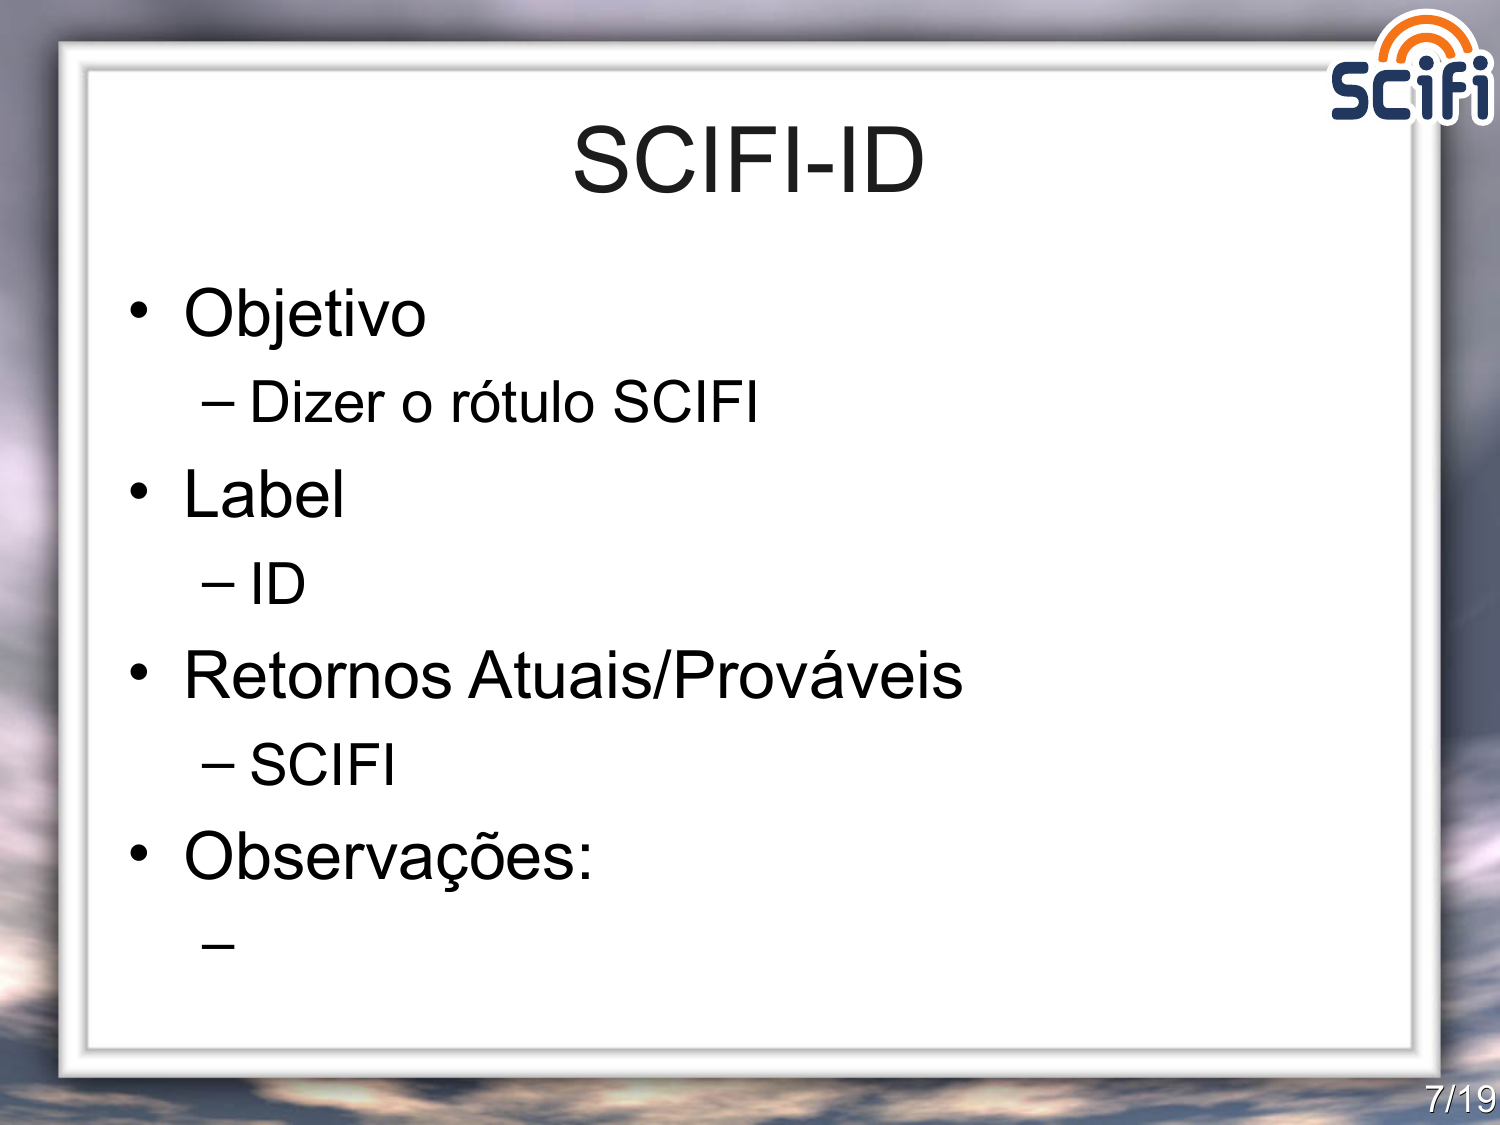

# SCIFI-ID
Objetivo
Dizer o rótulo SCIFI
Label
ID
Retornos Atuais/Prováveis
SCIFI
Observações: